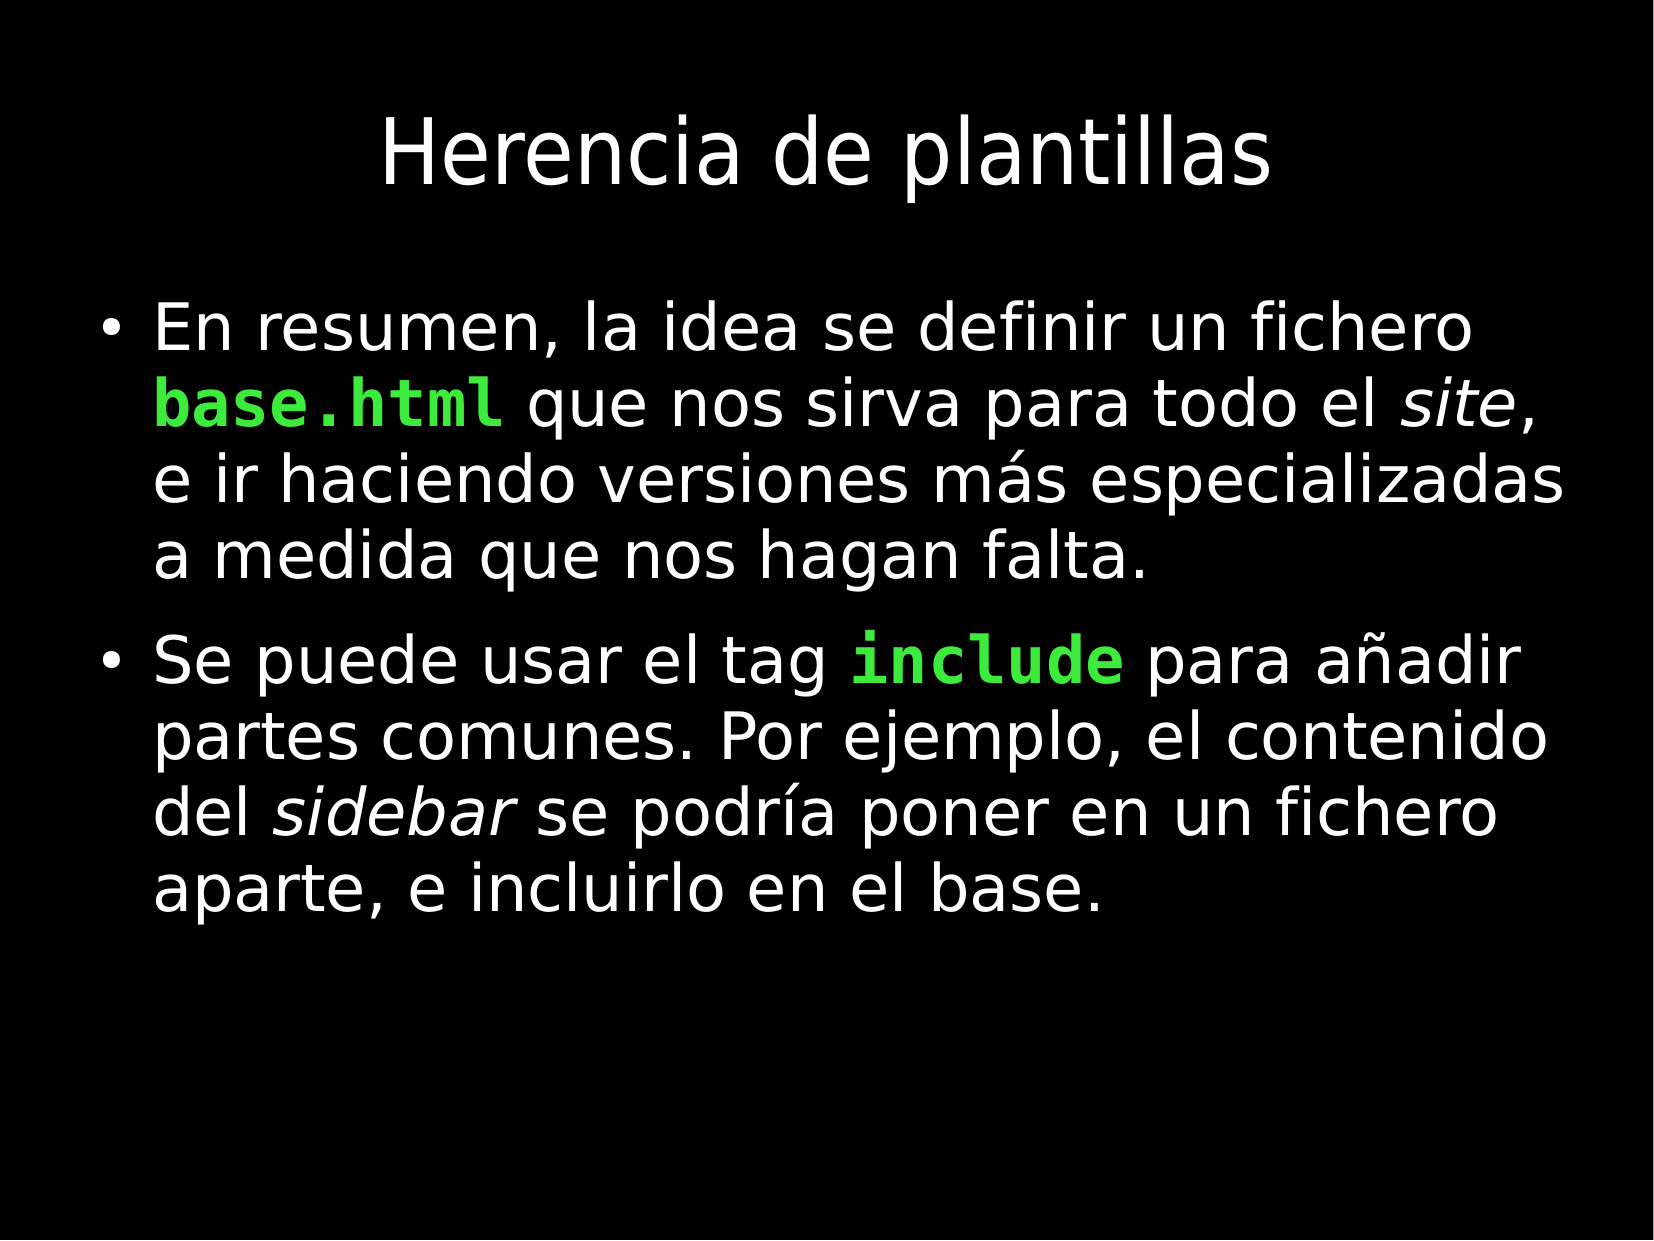

# Herencia de plantillas
En resumen, la idea se definir un fichero base.html que nos sirva para todo el site, e ir haciendo versiones más especializadas a medida que nos hagan falta.
Se puede usar el tag include para añadir partes comunes. Por ejemplo, el contenido del sidebar se podría poner en un fichero aparte, e incluirlo en el base.